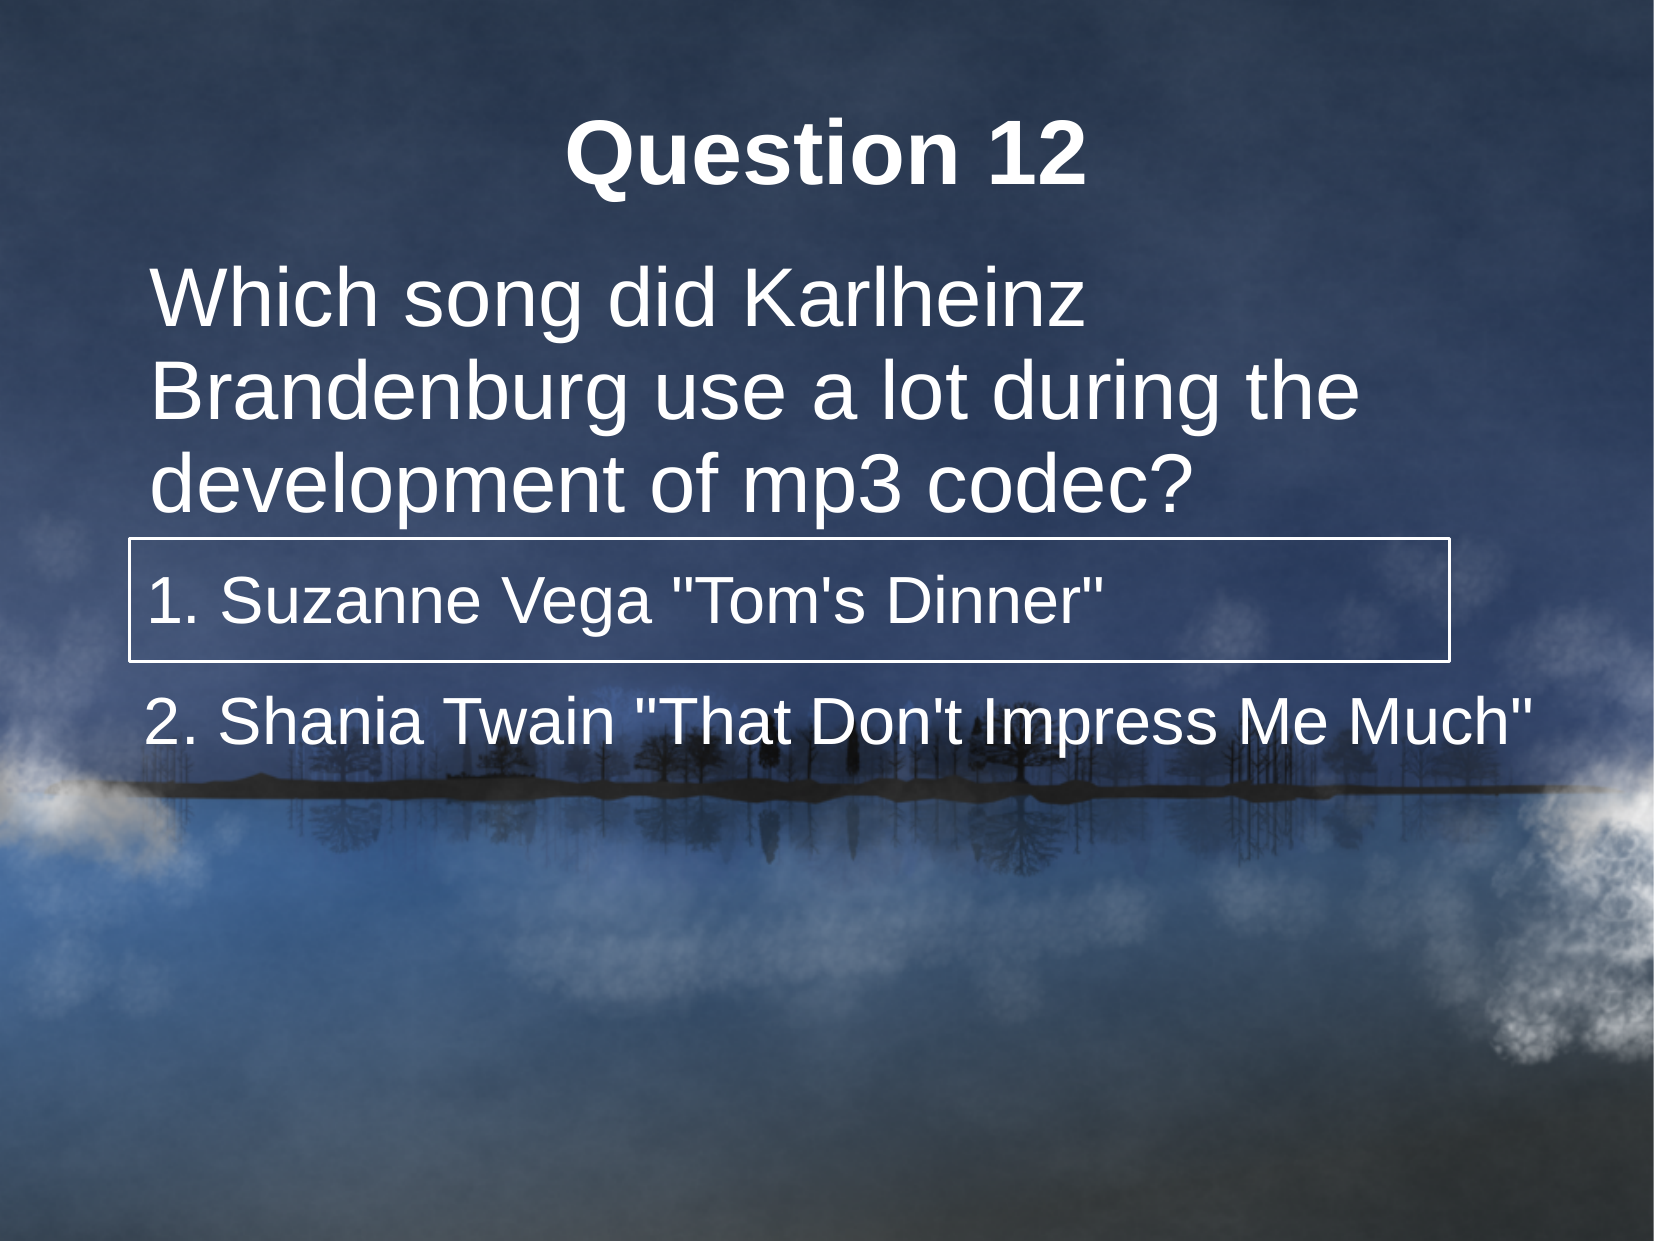

# Question 12
Which song did Karlheinz Brandenburg use a lot during the development of mp3 codec?
1. Suzanne Vega "Tom's Dinner"
2. Shania Twain "That Don't Impress Me Much"